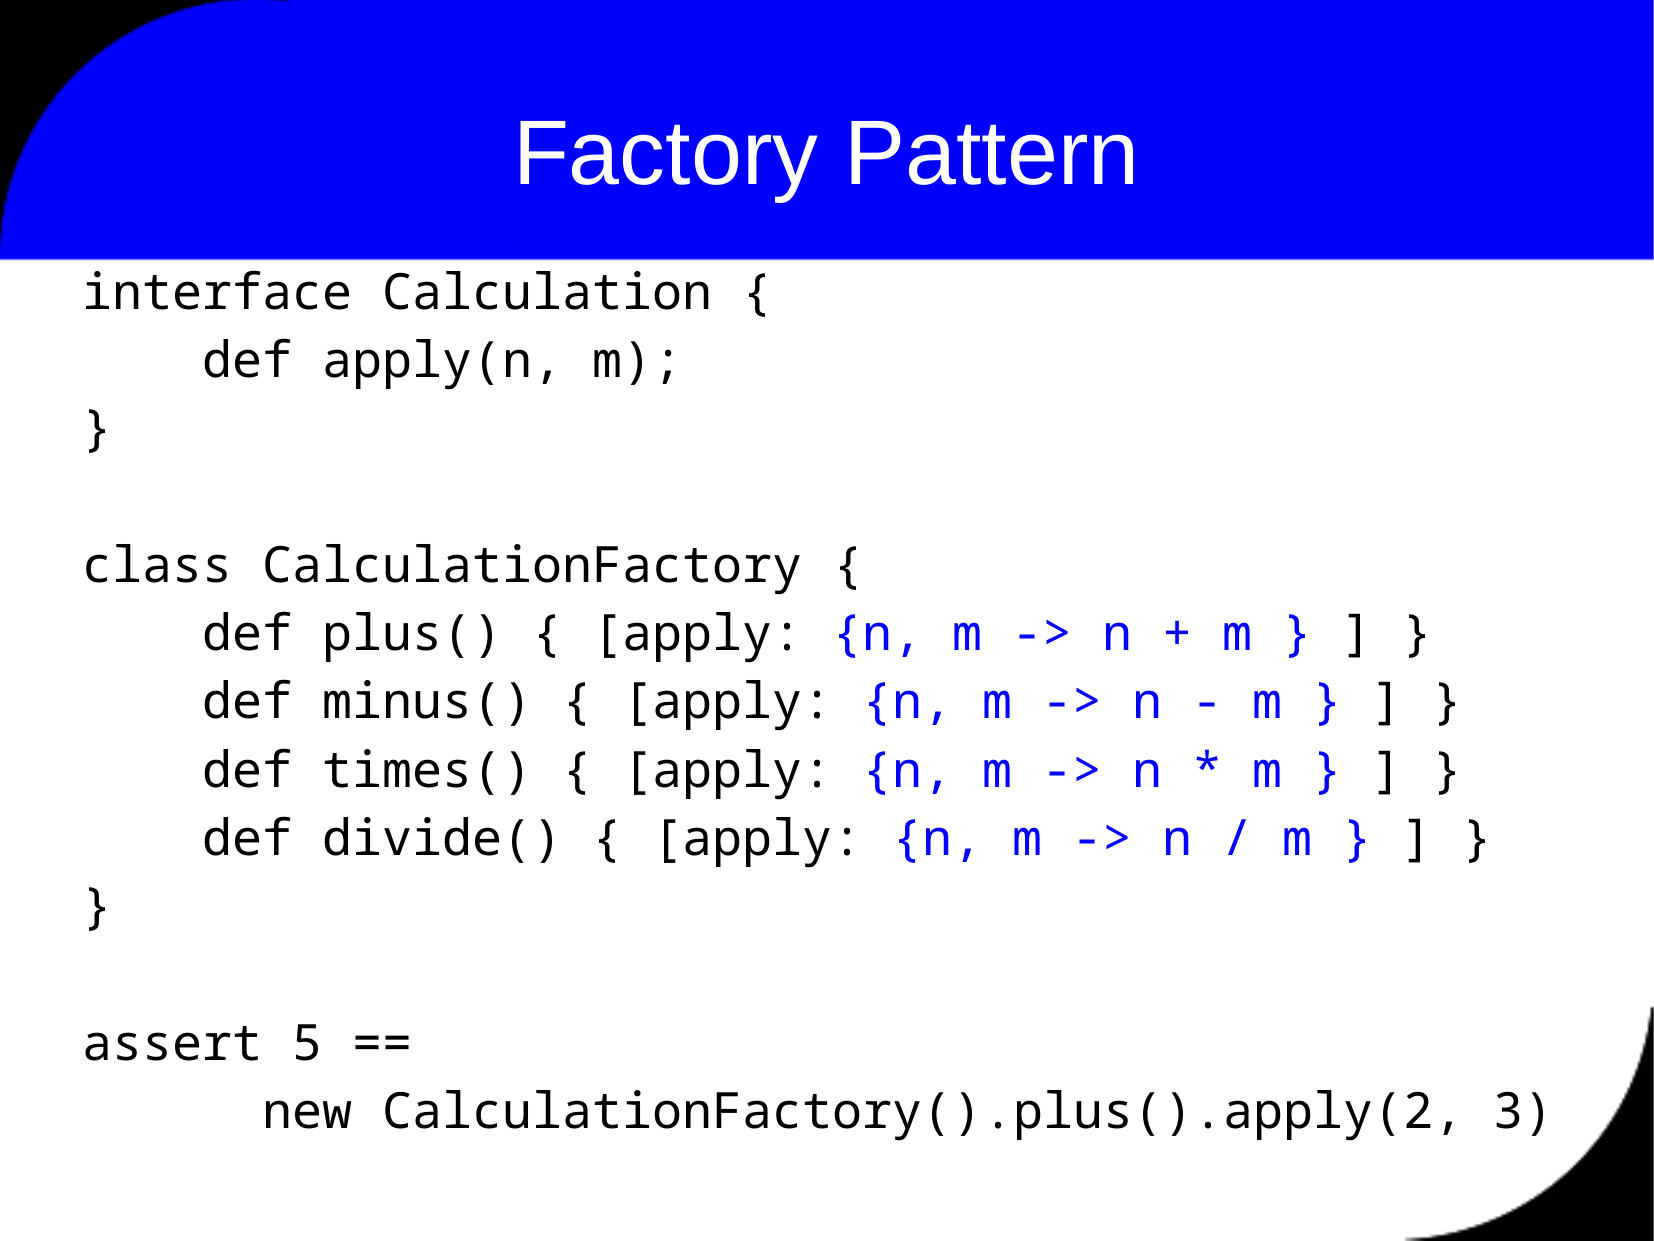

# Factory Pattern
interface Calculation {
 def apply(n, m);
}
class CalculationFactory {
 def plus() { [apply: {n, m -> n + m } ] }
 def minus() { [apply: {n, m -> n - m } ] }
 def times() { [apply: {n, m -> n * m } ] }
 def divide() { [apply: {n, m -> n / m } ] }
}
assert 5 ==
 new CalculationFactory().plus().apply(2, 3)